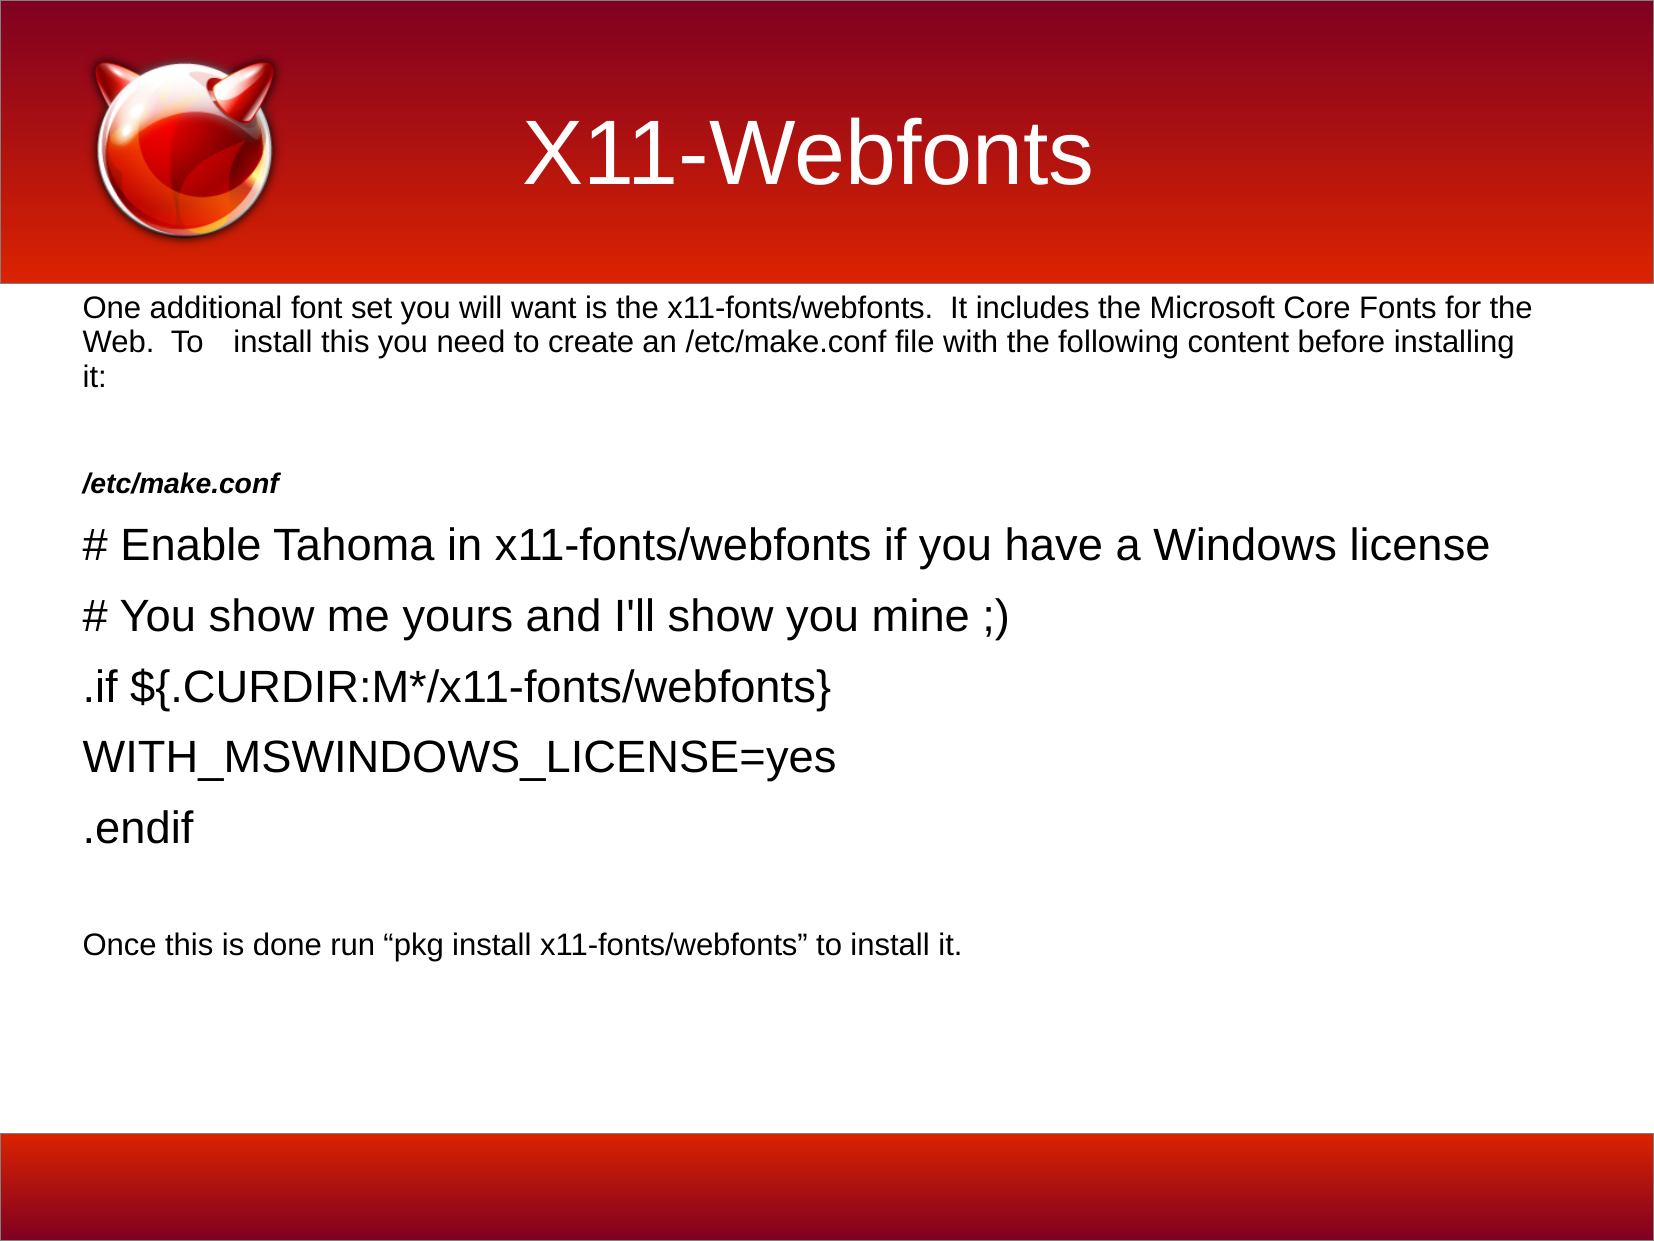

# X11-Webfonts
One additional font set you will want is the x11-fonts/webfonts. It includes the Microsoft Core Fonts for the Web. To 	install this you need to create an /etc/make.conf file with the following content before installing it:
/etc/make.conf
# Enable Tahoma in x11-fonts/webfonts if you have a Windows license
# You show me yours and I'll show you mine ;)
.if ${.CURDIR:M*/x11-fonts/webfonts}
WITH_MSWINDOWS_LICENSE=yes
.endif
Once this is done run “pkg install x11-fonts/webfonts” to install it.